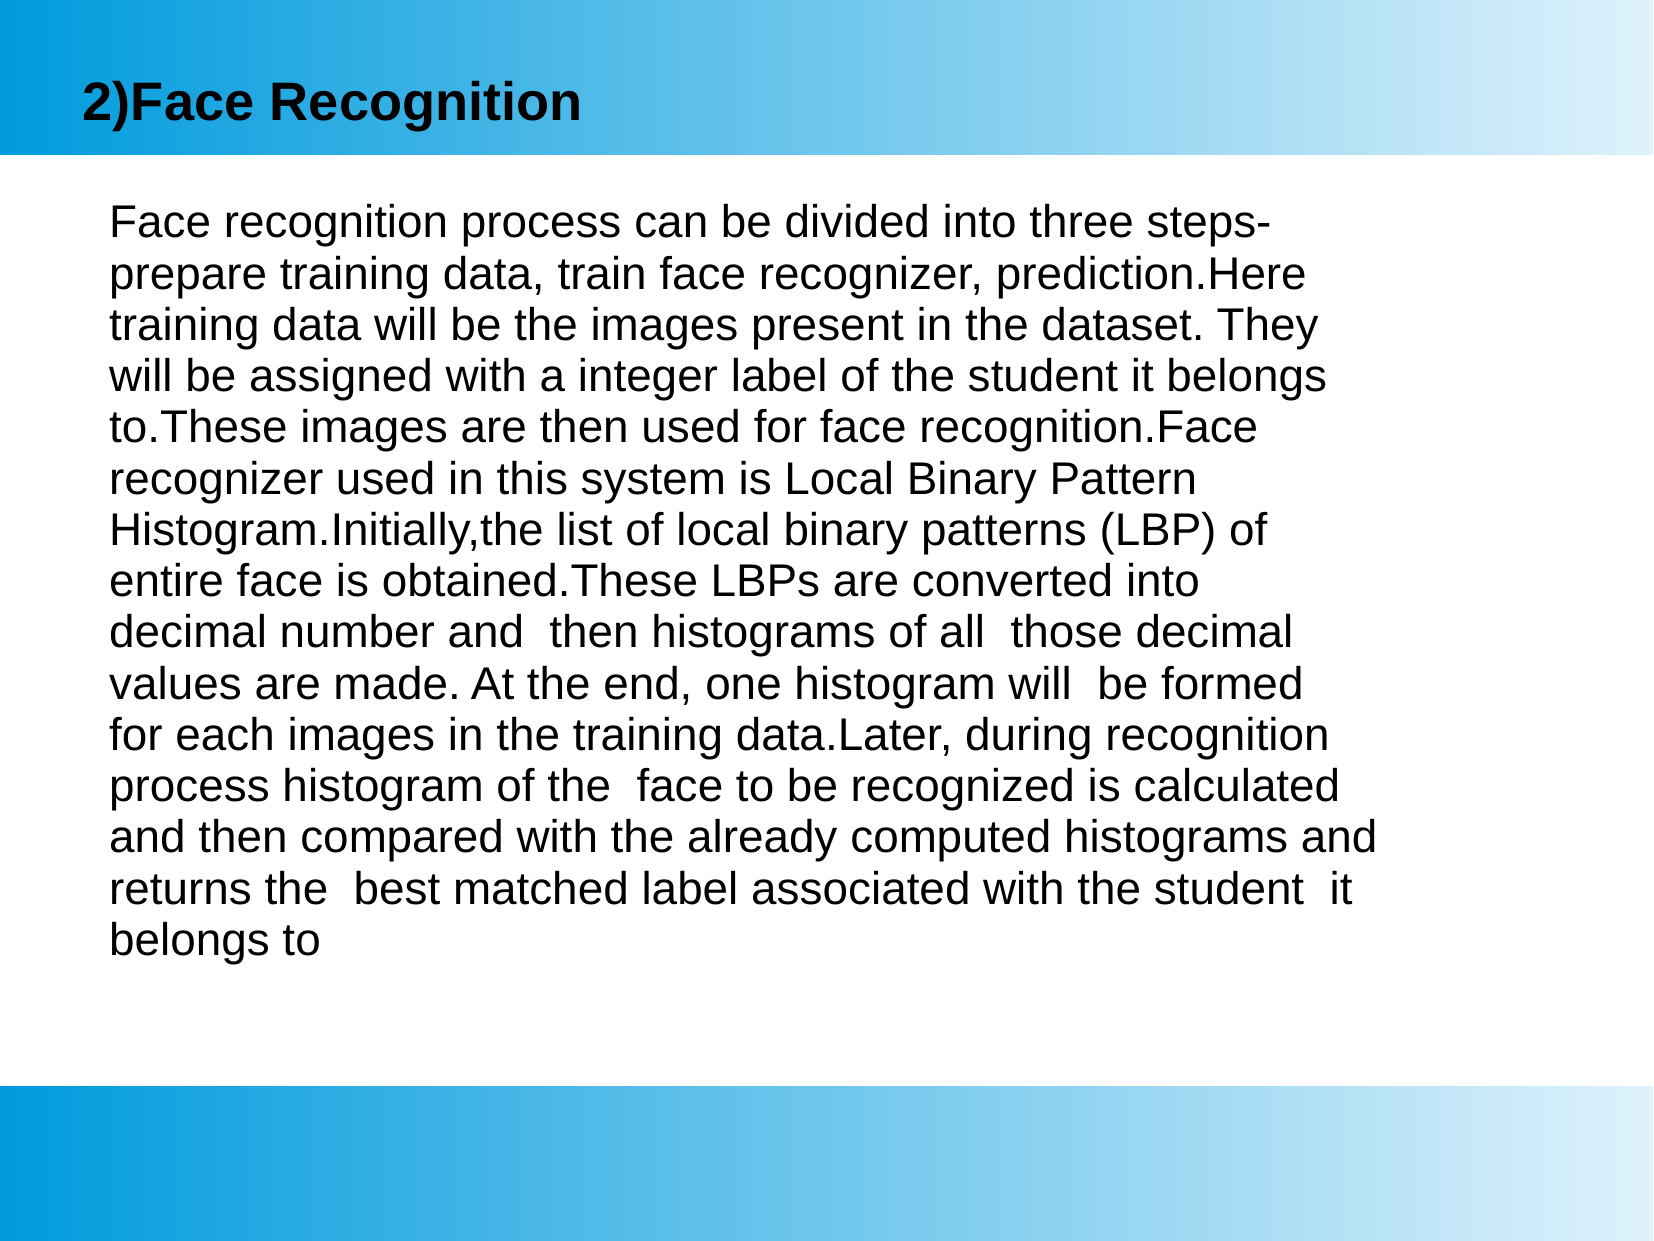

# 2)Face Recognition
Face recognition process can be divided into three steps-
prepare training data, train face recognizer, prediction.Here
training data will be the images present in the dataset. They
will be assigned with a integer label of the student it belongs
to.These images are then used for face recognition.Face
recognizer used in this system is Local Binary Pattern
Histogram.Initially,the list of local binary patterns (LBP) of
entire face is obtained.These LBPs are converted into
decimal number and then histograms of all those decimal
values are made. At the end, one histogram will be formed
for each images in the training data.Later, during recognition
process histogram of the face to be recognized is calculated
and then compared with the already computed histograms and
returns the best matched label associated with the student it
belongs to